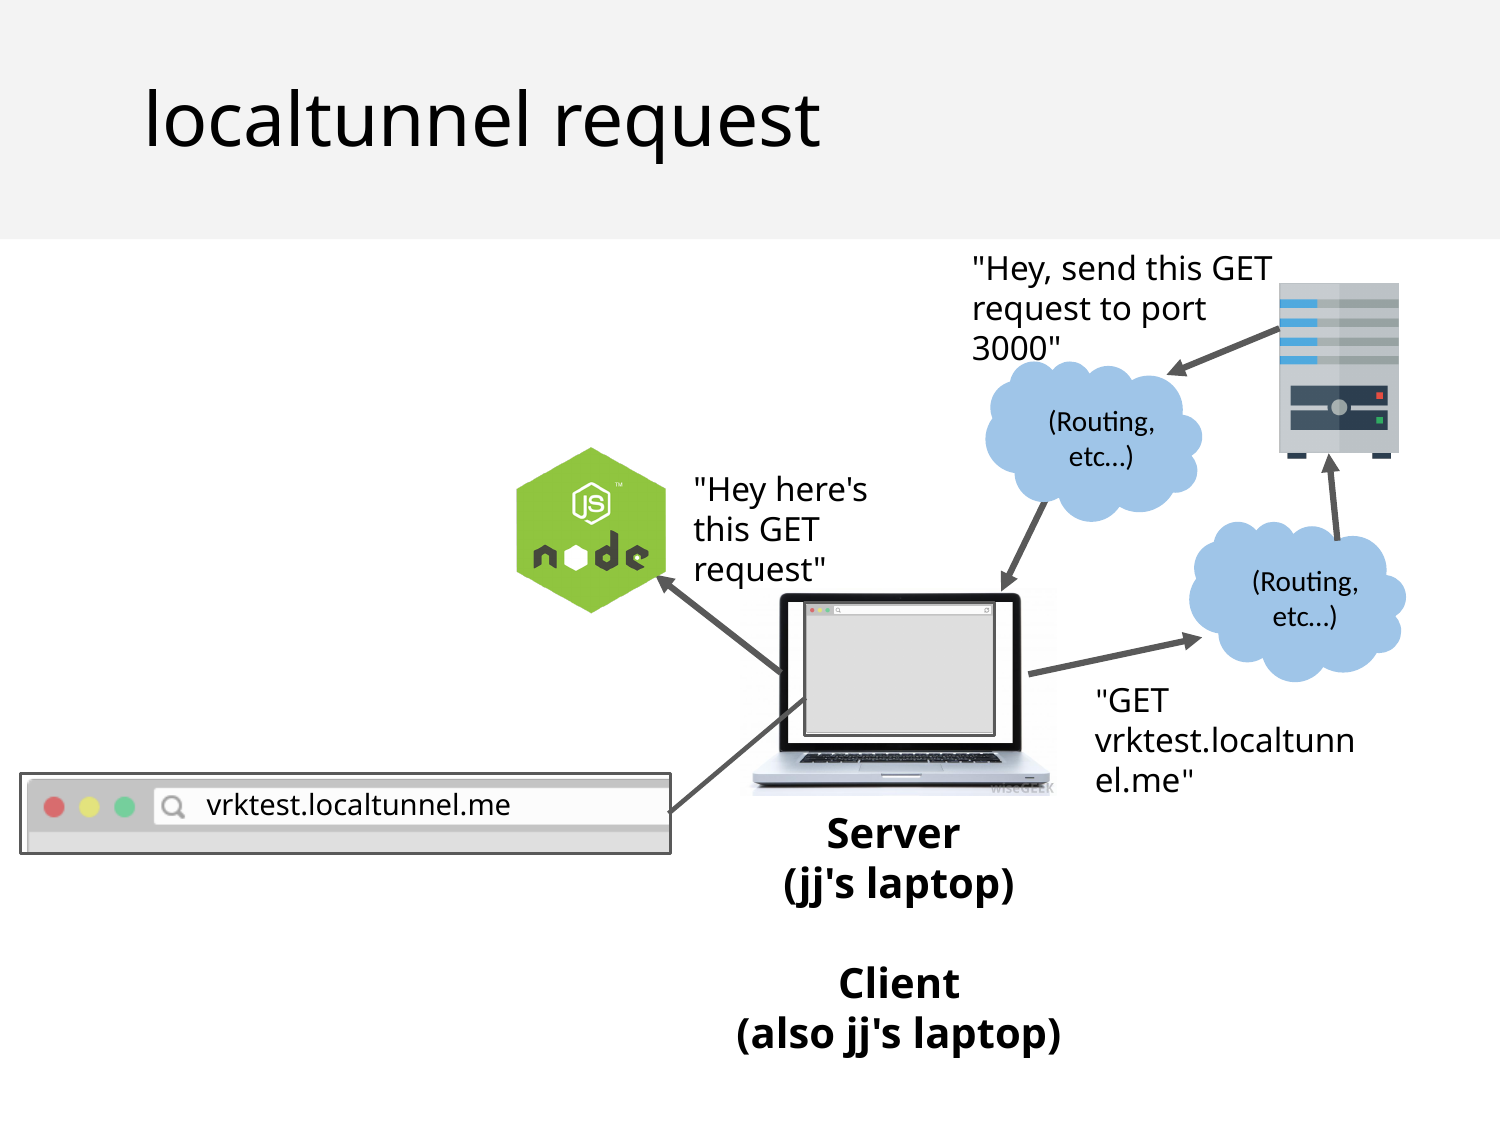

# localtunnel request
"Hey, send this GET request to port 3000"
(Routing, etc…)
"Hey here's this GET request"
(Routing, etc…)
"GET vrktest.localtunnel.me"
vrktest.localtunnel.me
Server
(jj's laptop)
Client
(also jj's laptop)